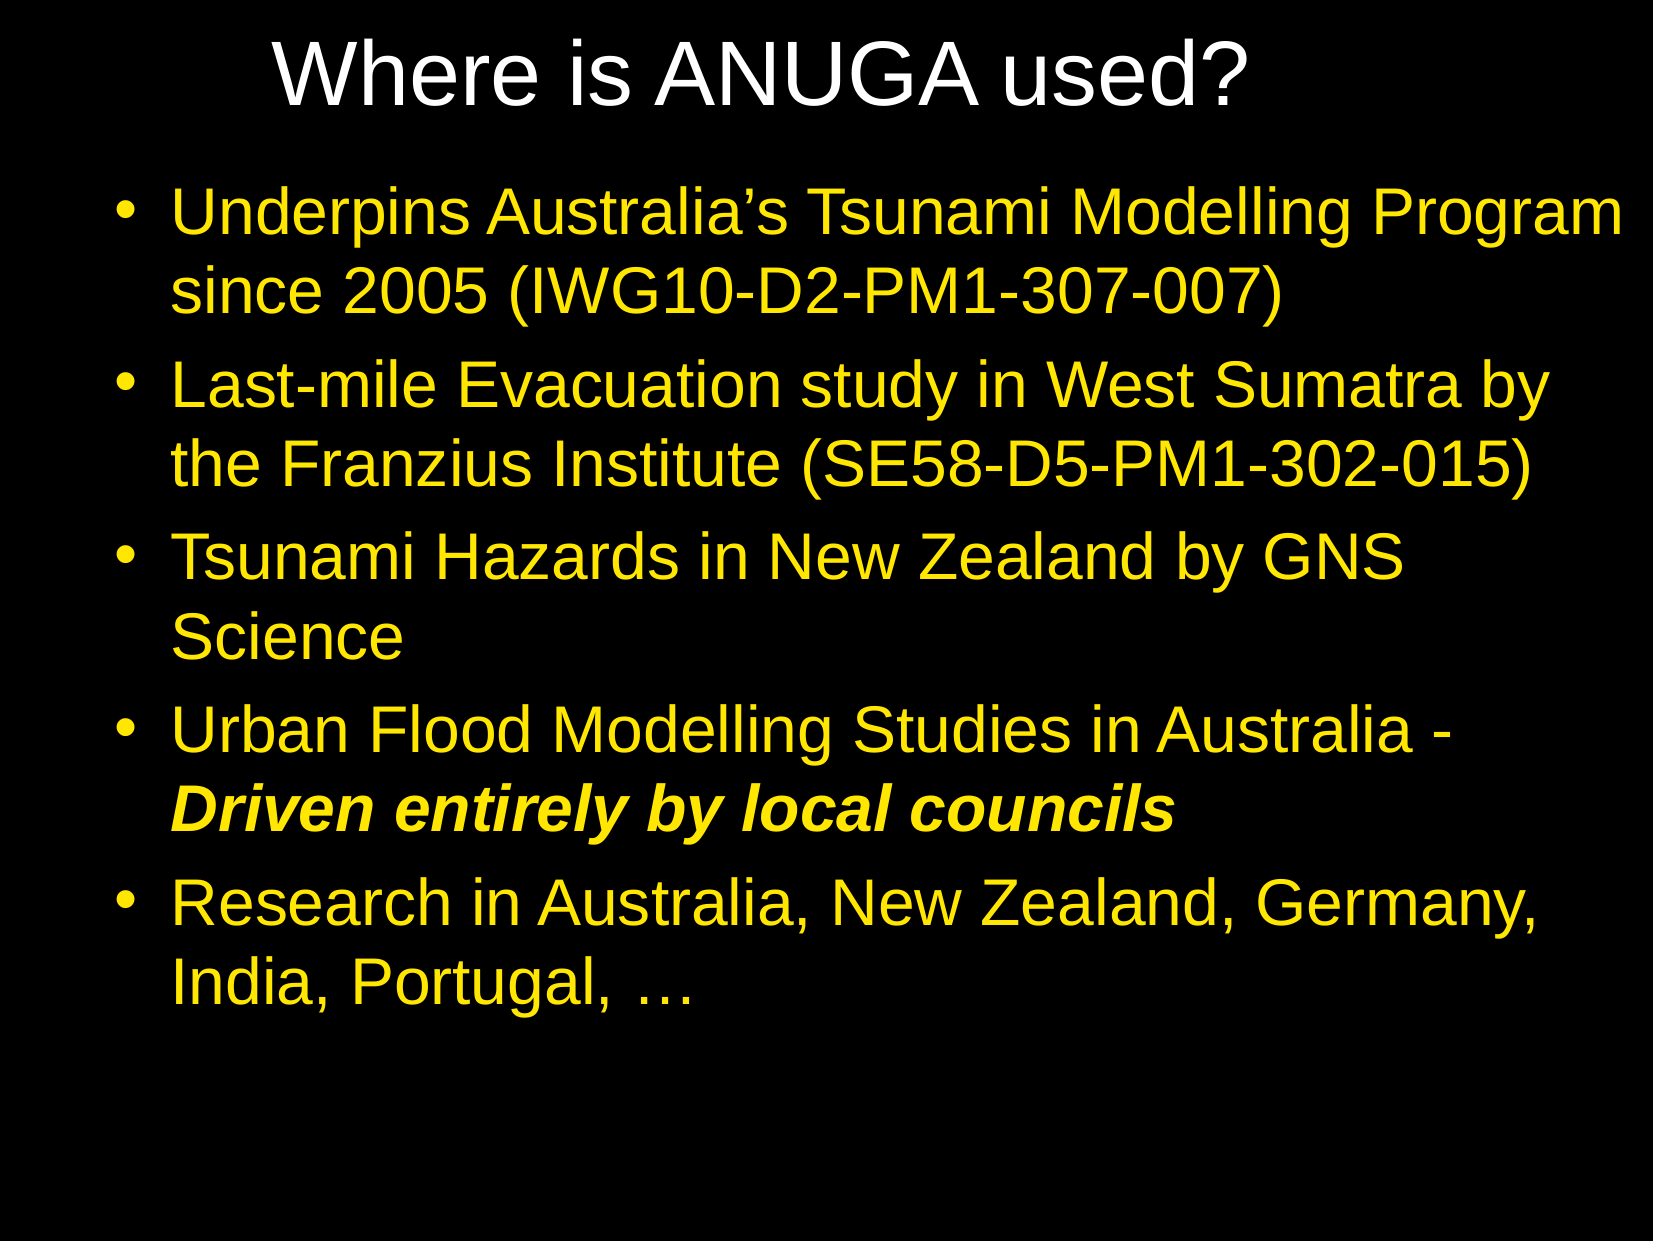

# Where is ANUGA used?
Underpins Australia’s Tsunami Modelling Program since 2005 (IWG10-D2-PM1-307-007)
Last-mile Evacuation study in West Sumatra by the Franzius Institute (SE58-D5-PM1-302-015)
Tsunami Hazards in New Zealand by GNS Science
Urban Flood Modelling Studies in Australia - Driven entirely by local councils
Research in Australia, New Zealand, Germany, India, Portugal, …